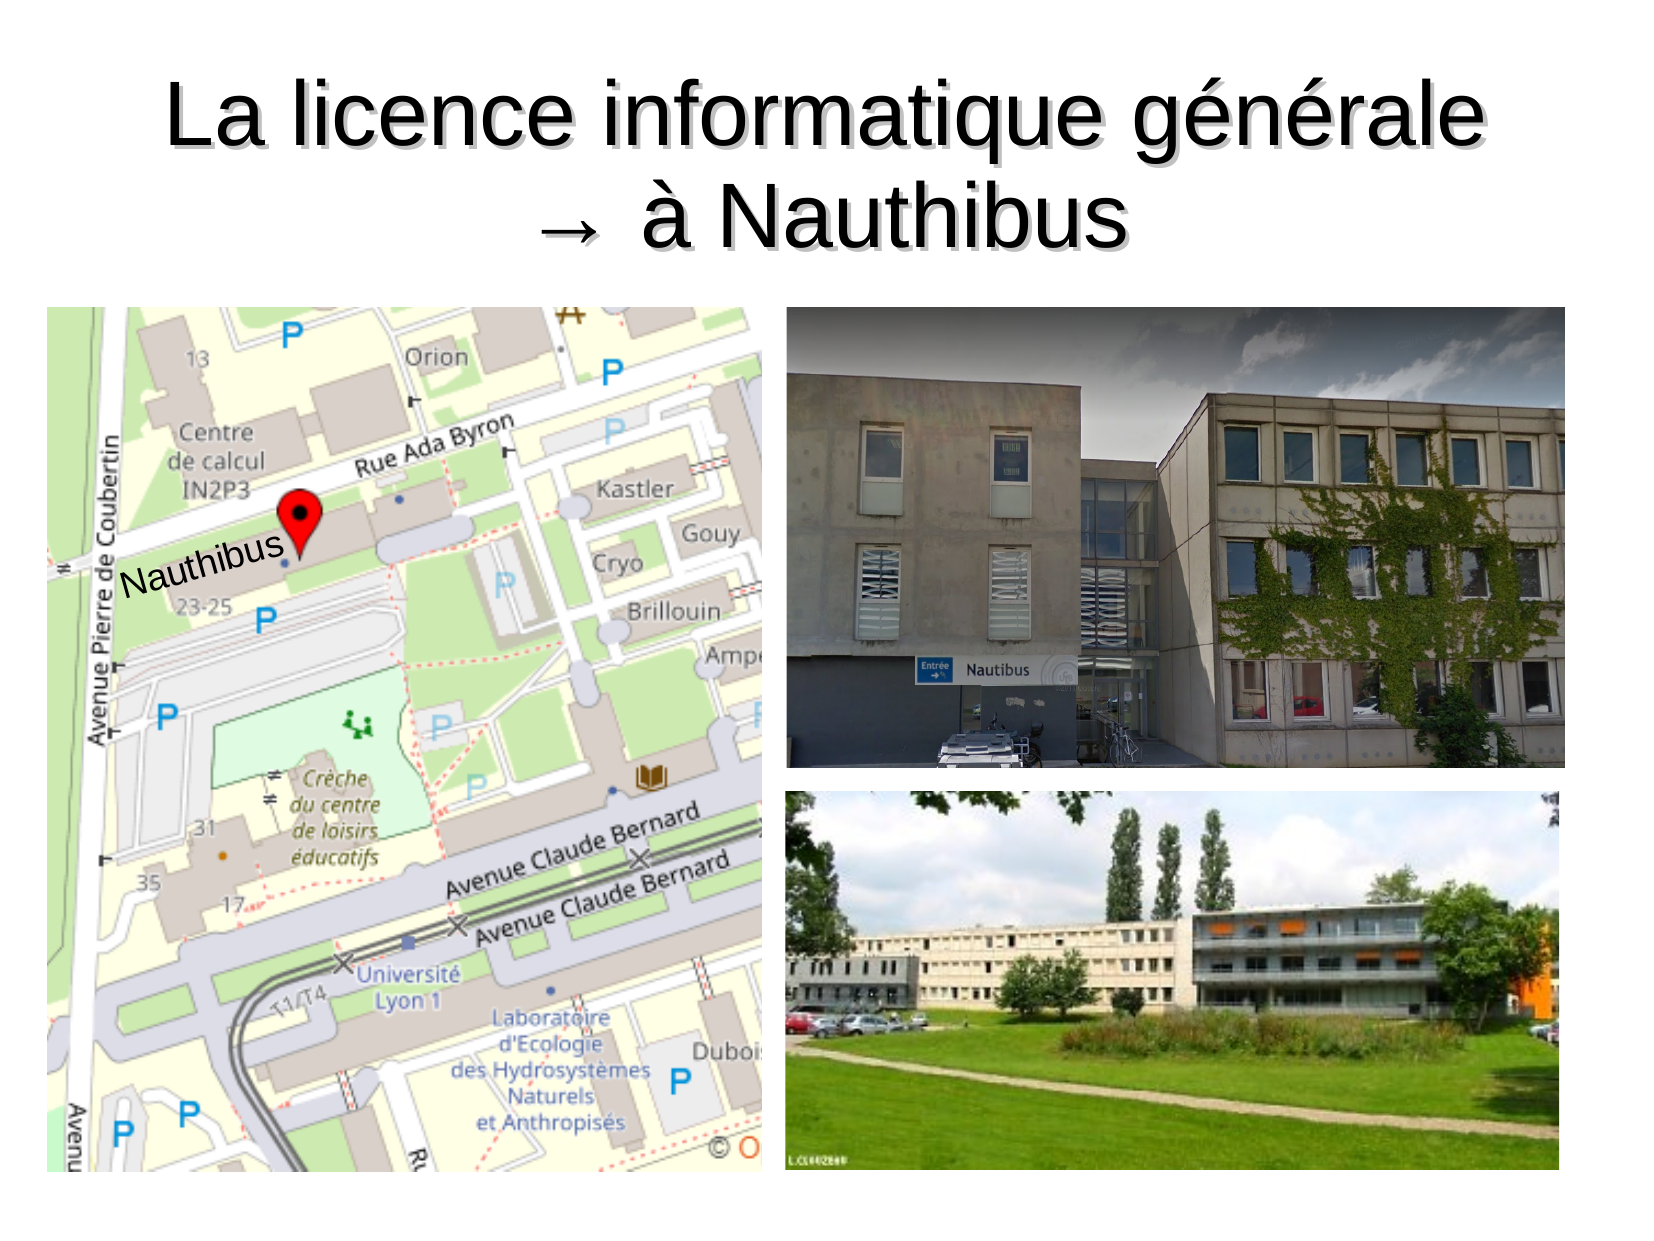

# La licence informatique générale → à Nauthibus
Nauthibus